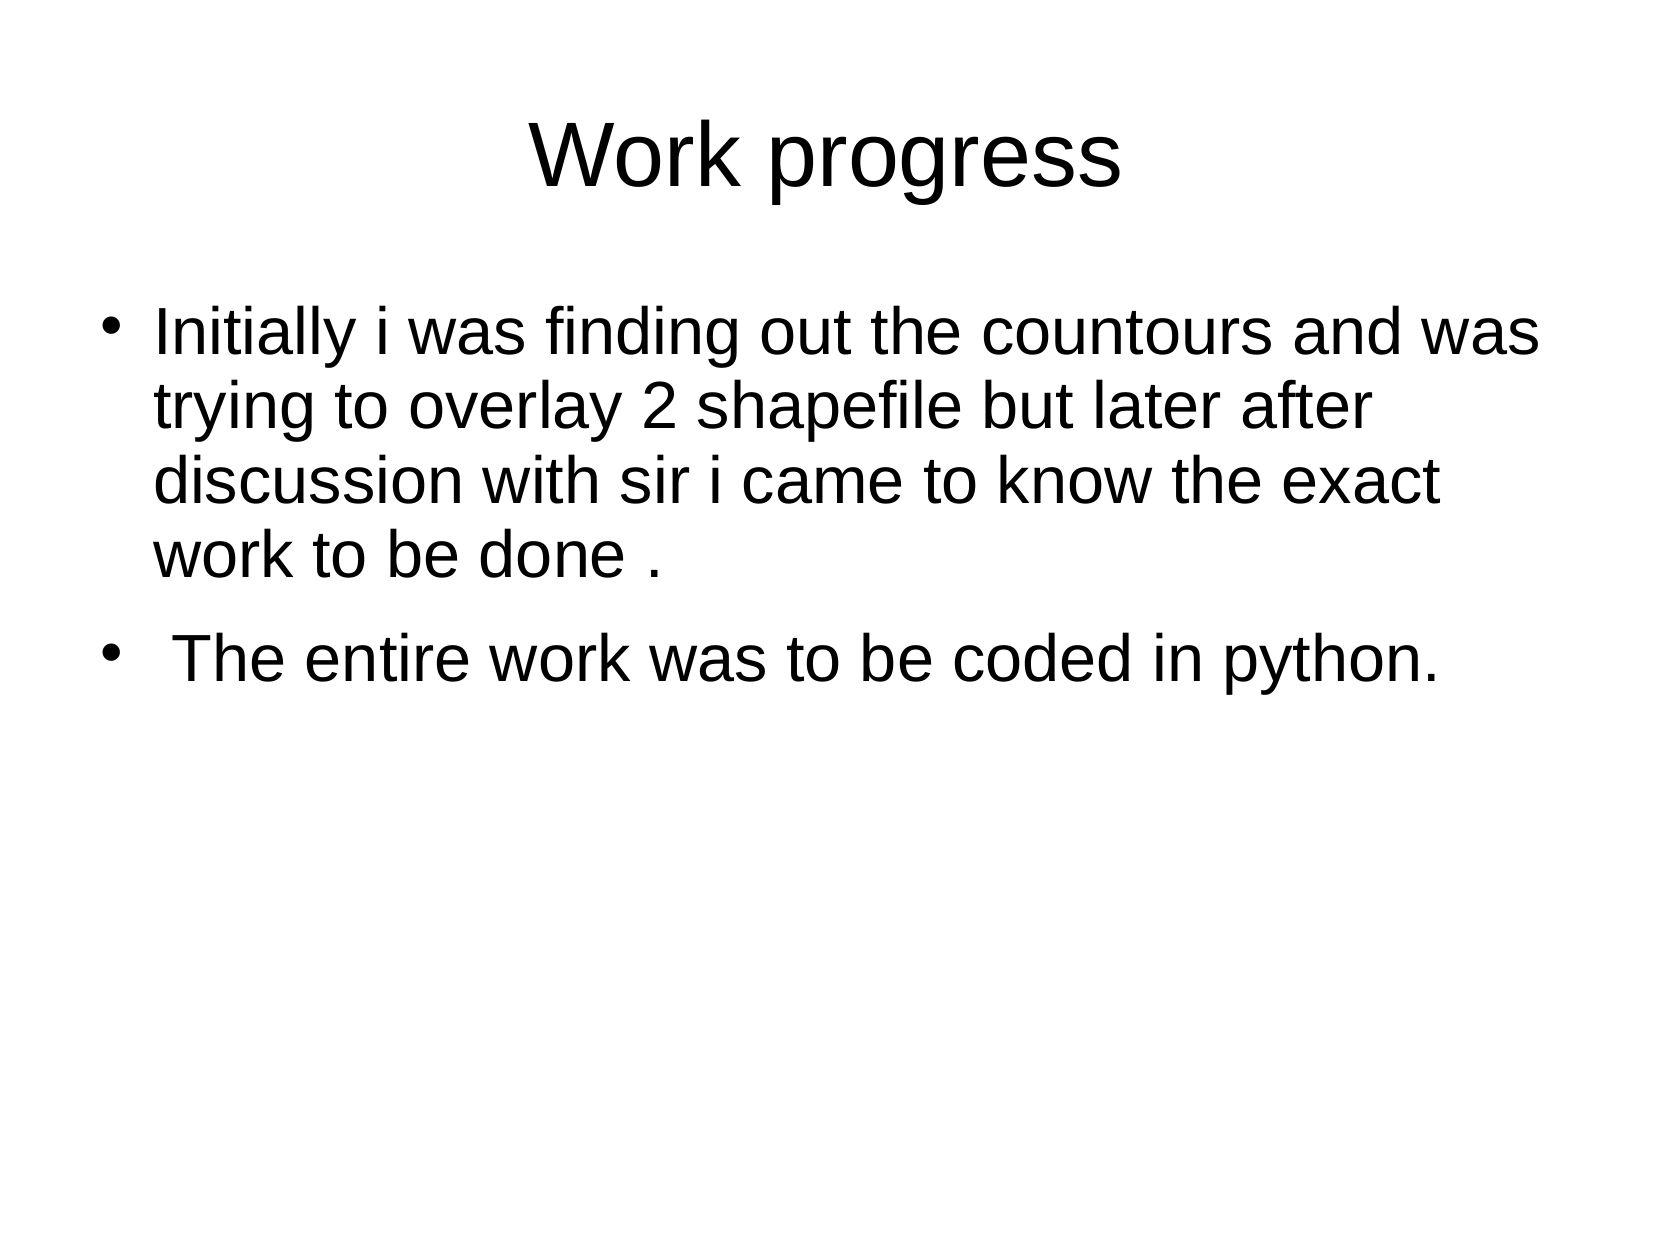

# Work progress
Initially i was finding out the countours and was trying to overlay 2 shapefile but later after discussion with sir i came to know the exact work to be done .
 The entire work was to be coded in python.